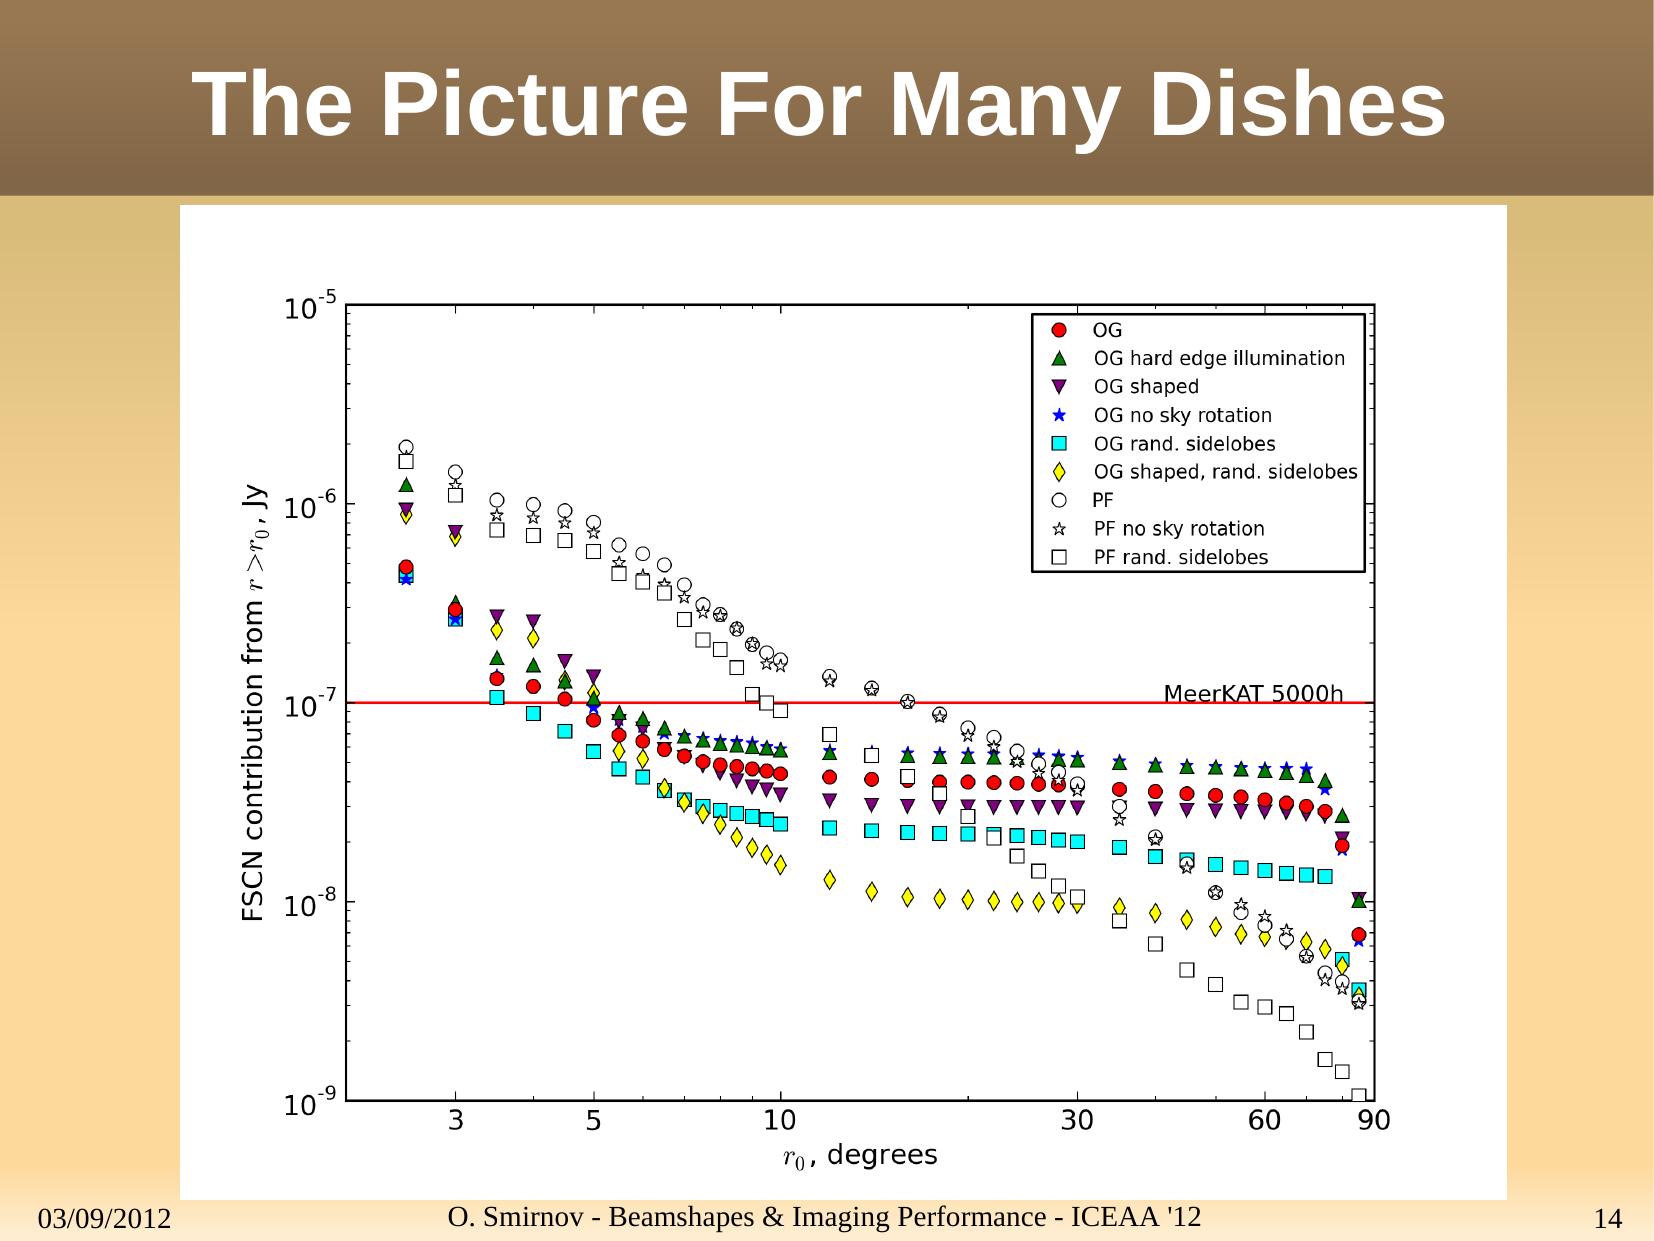

# The Picture For Many Dishes
O. Smirnov - Beamshapes & Imaging Performance - ICEAA '12
03/09/2012
14